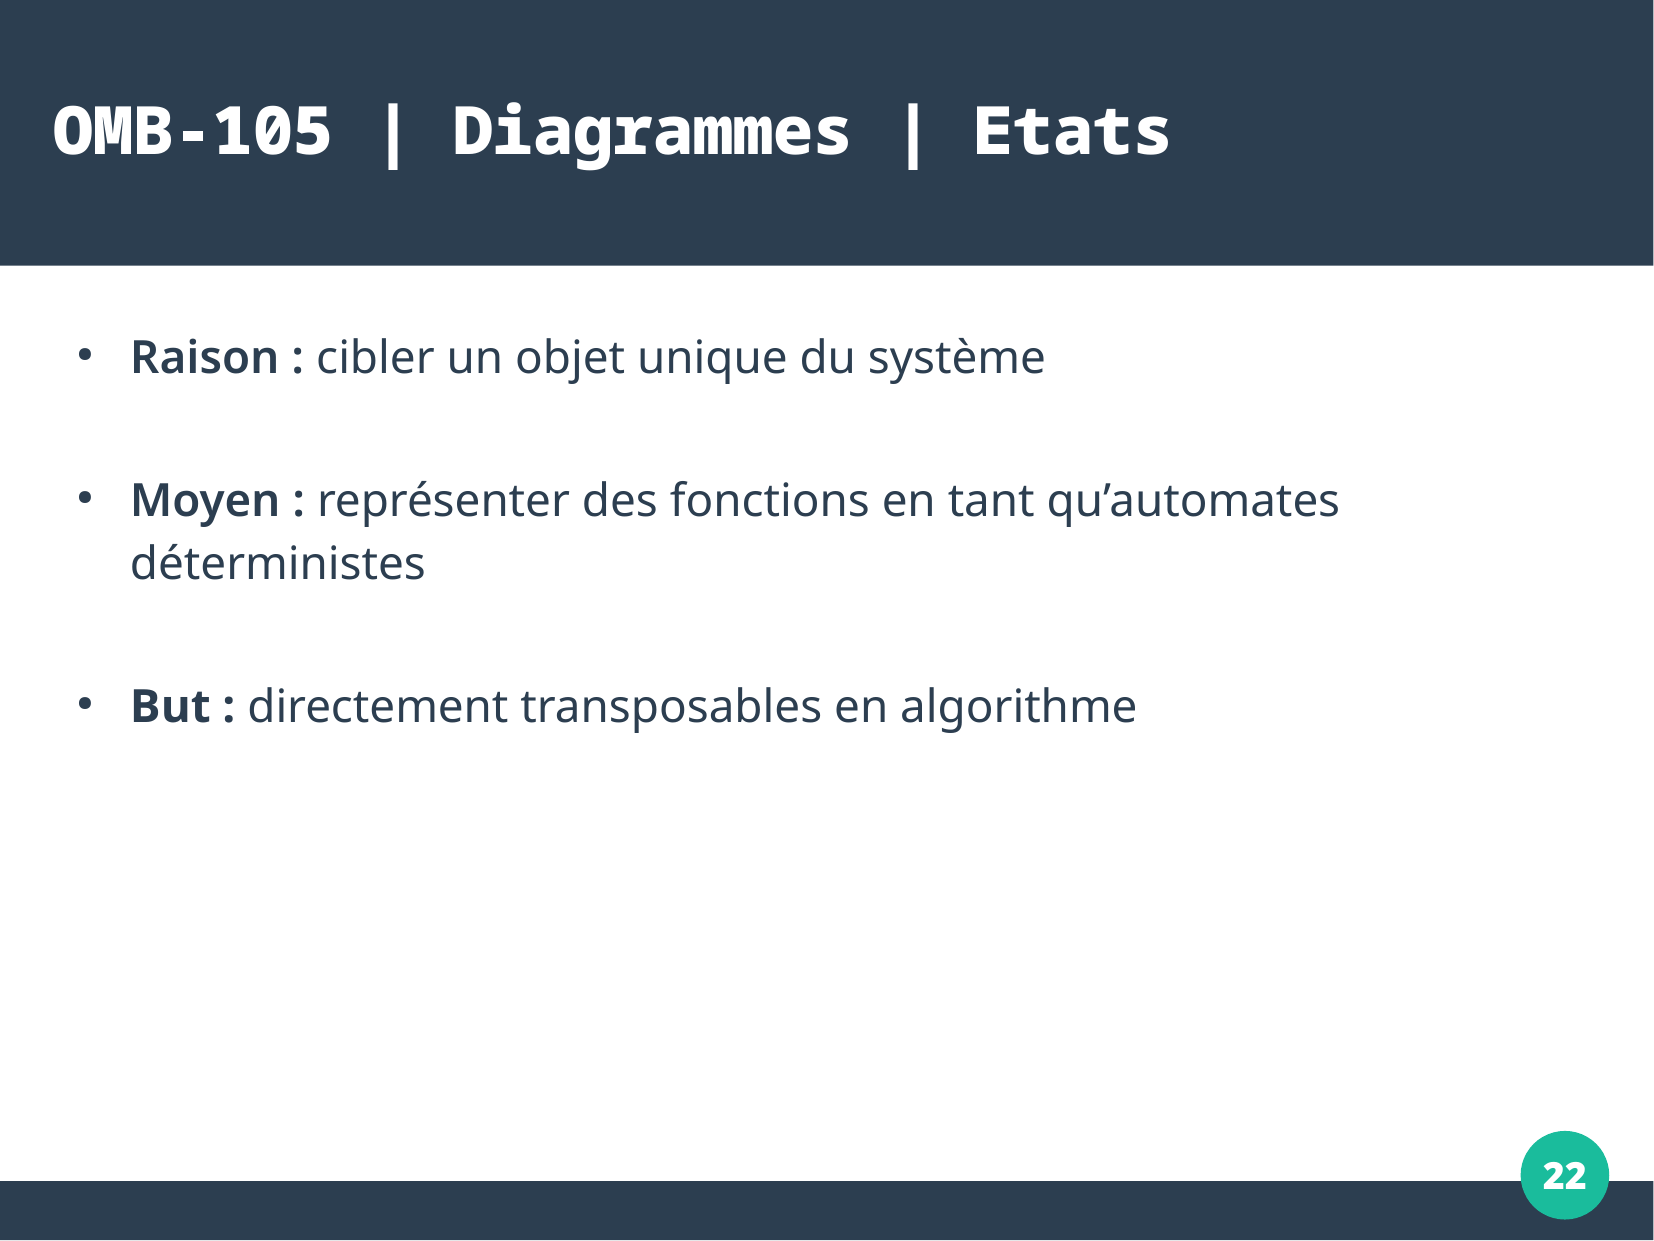

OMB-105 | Diagrammes | Etats
# Raison : cibler un objet unique du système
Moyen : représenter des fonctions en tant qu’automates déterministes
But : directement transposables en algorithme
22